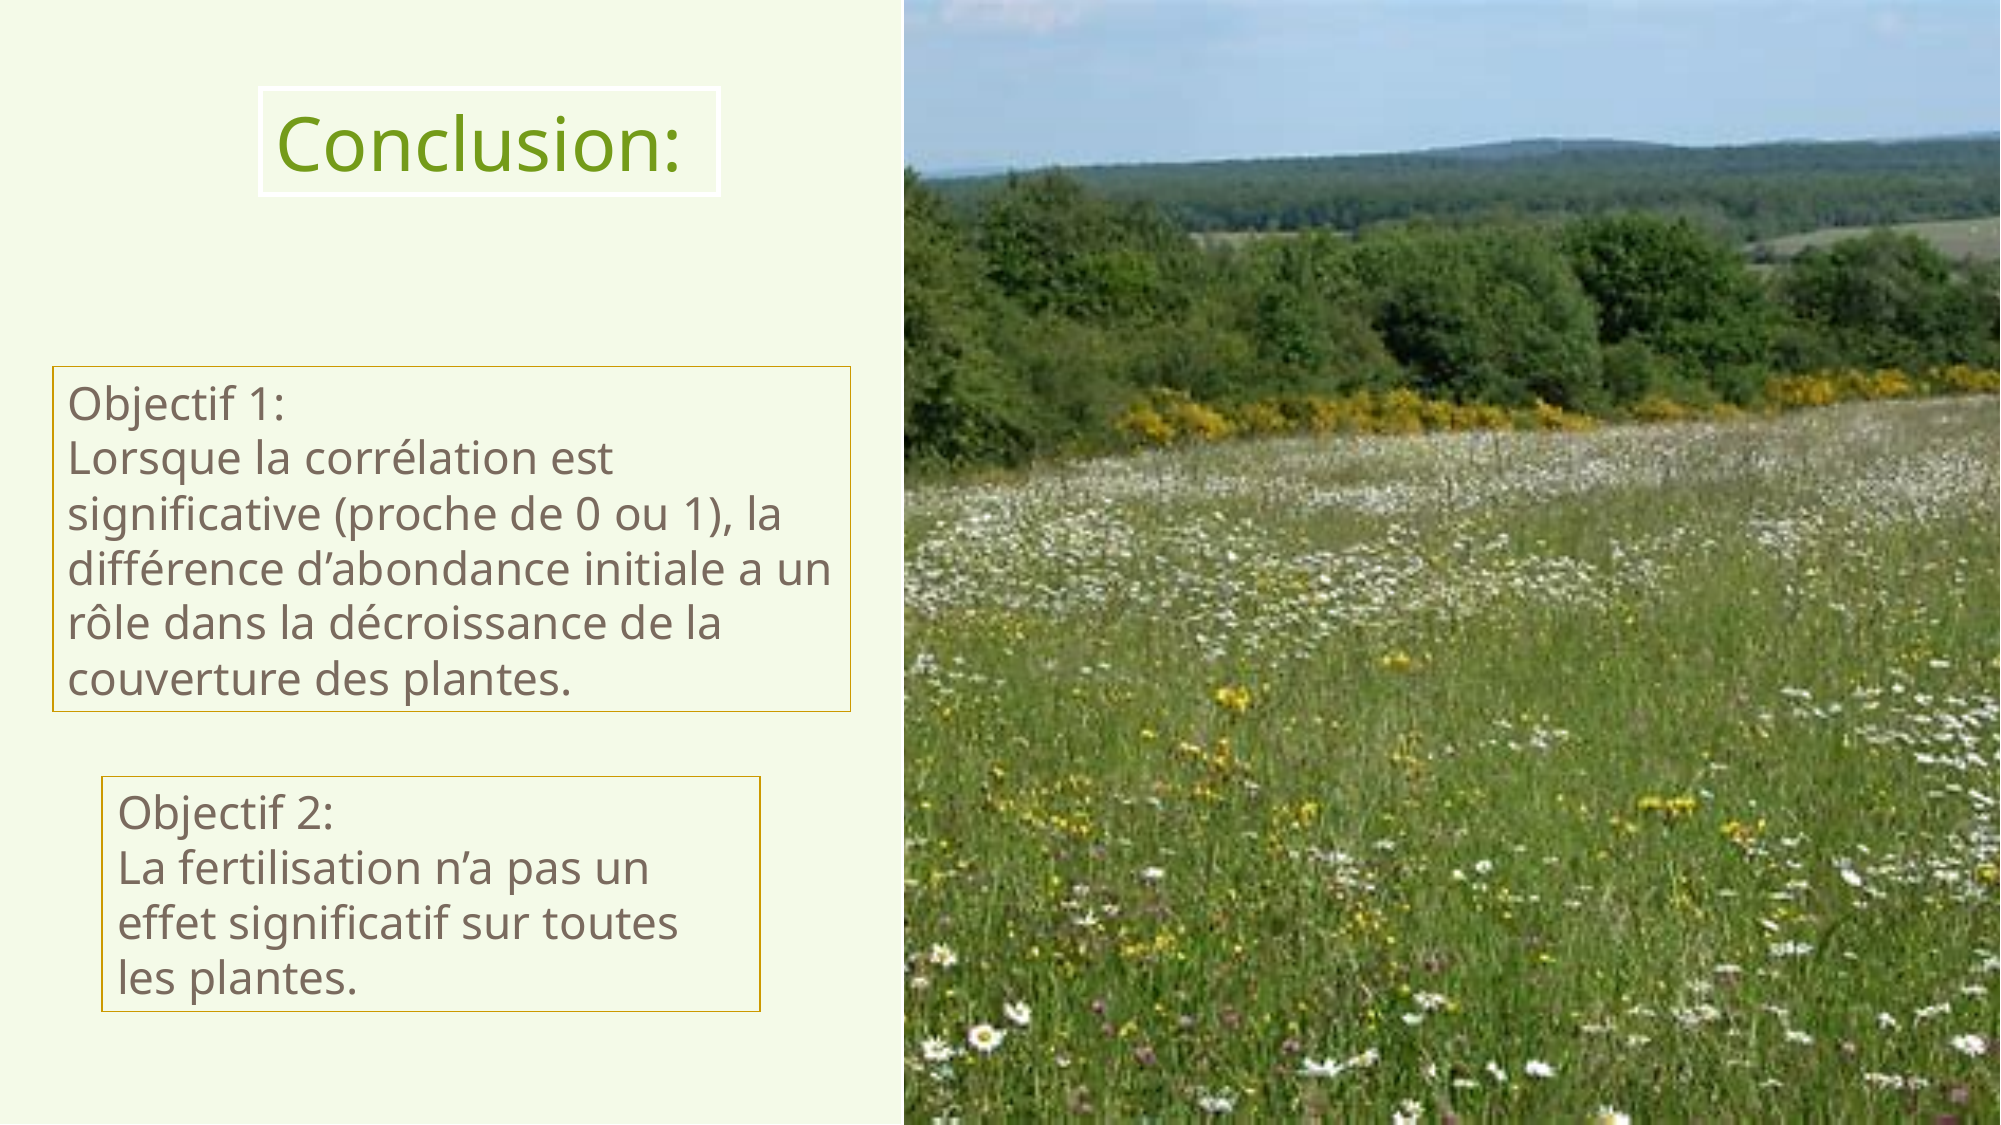

Conclusion:
Objectif 1:
Lorsque la corrélation est significative (proche de 0 ou 1), la différence d’abondance initiale a un rôle dans la décroissance de la couverture des plantes.
Objectif 2:
La fertilisation n’a pas un effet significatif sur toutes les plantes.